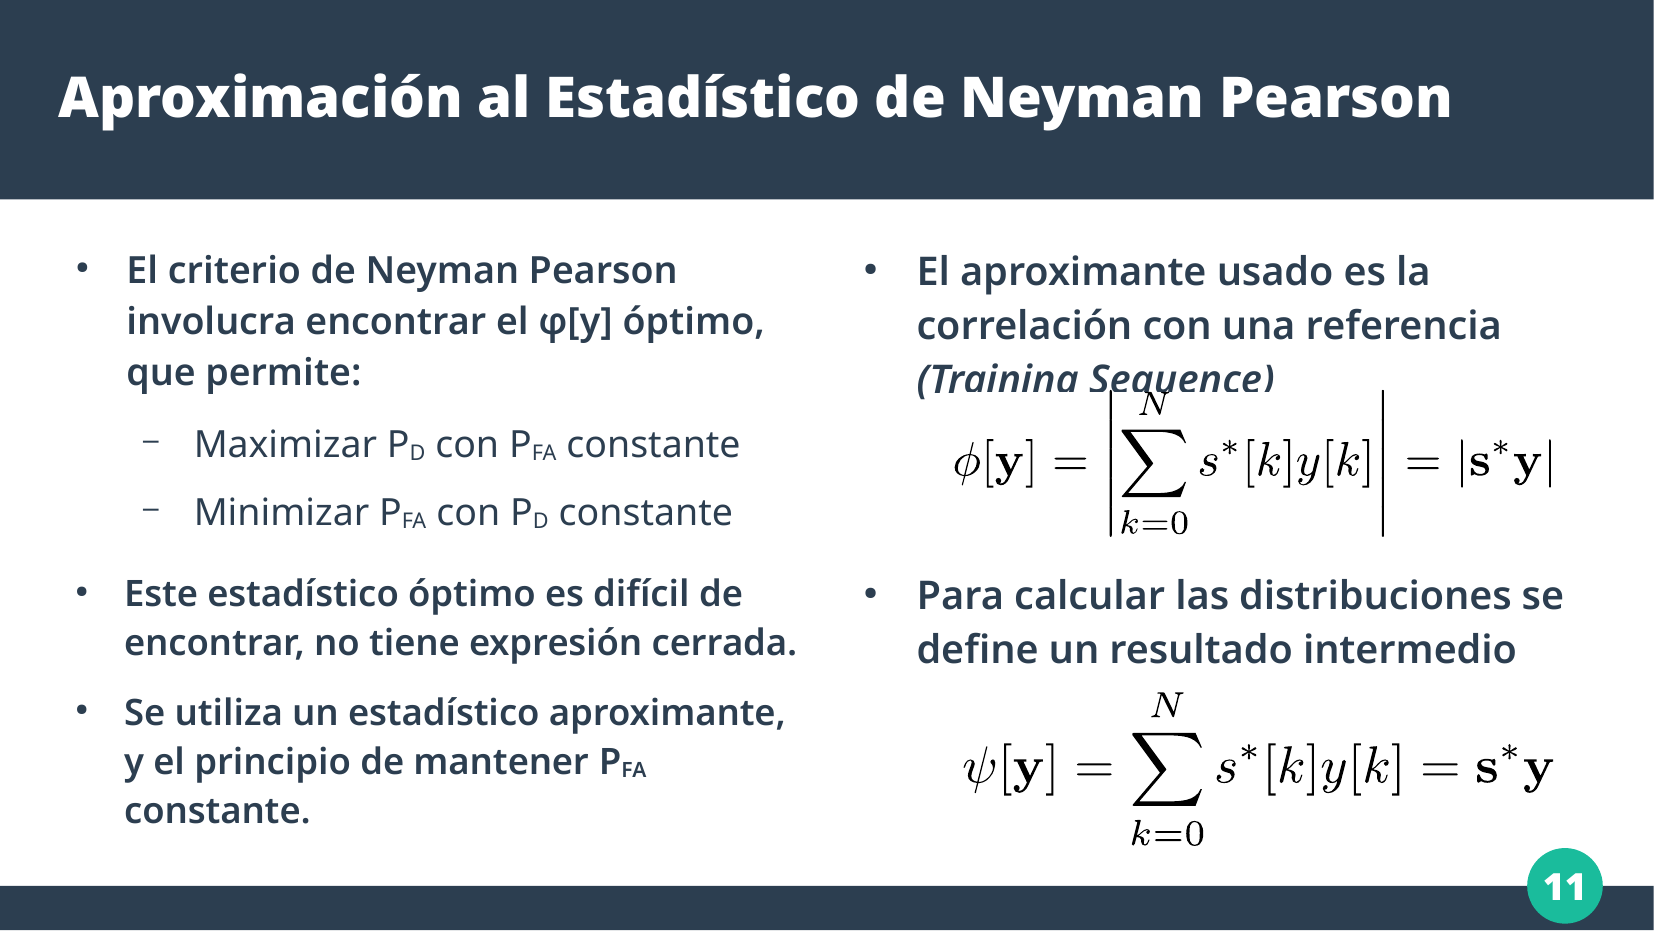

Aproximación al Estadístico de Neyman Pearson
# El criterio de Neyman Pearson involucra encontrar el φ[y] óptimo, que permite:
Maximizar PD con PFA constante
Minimizar PFA con PD constante
El aproximante usado es la correlación con una referencia (Training Sequence)
Este estadístico óptimo es difícil de encontrar, no tiene expresión cerrada.
Se utiliza un estadístico aproximante, y el principio de mantener PFA constante.
Para calcular las distribuciones se define un resultado intermedio